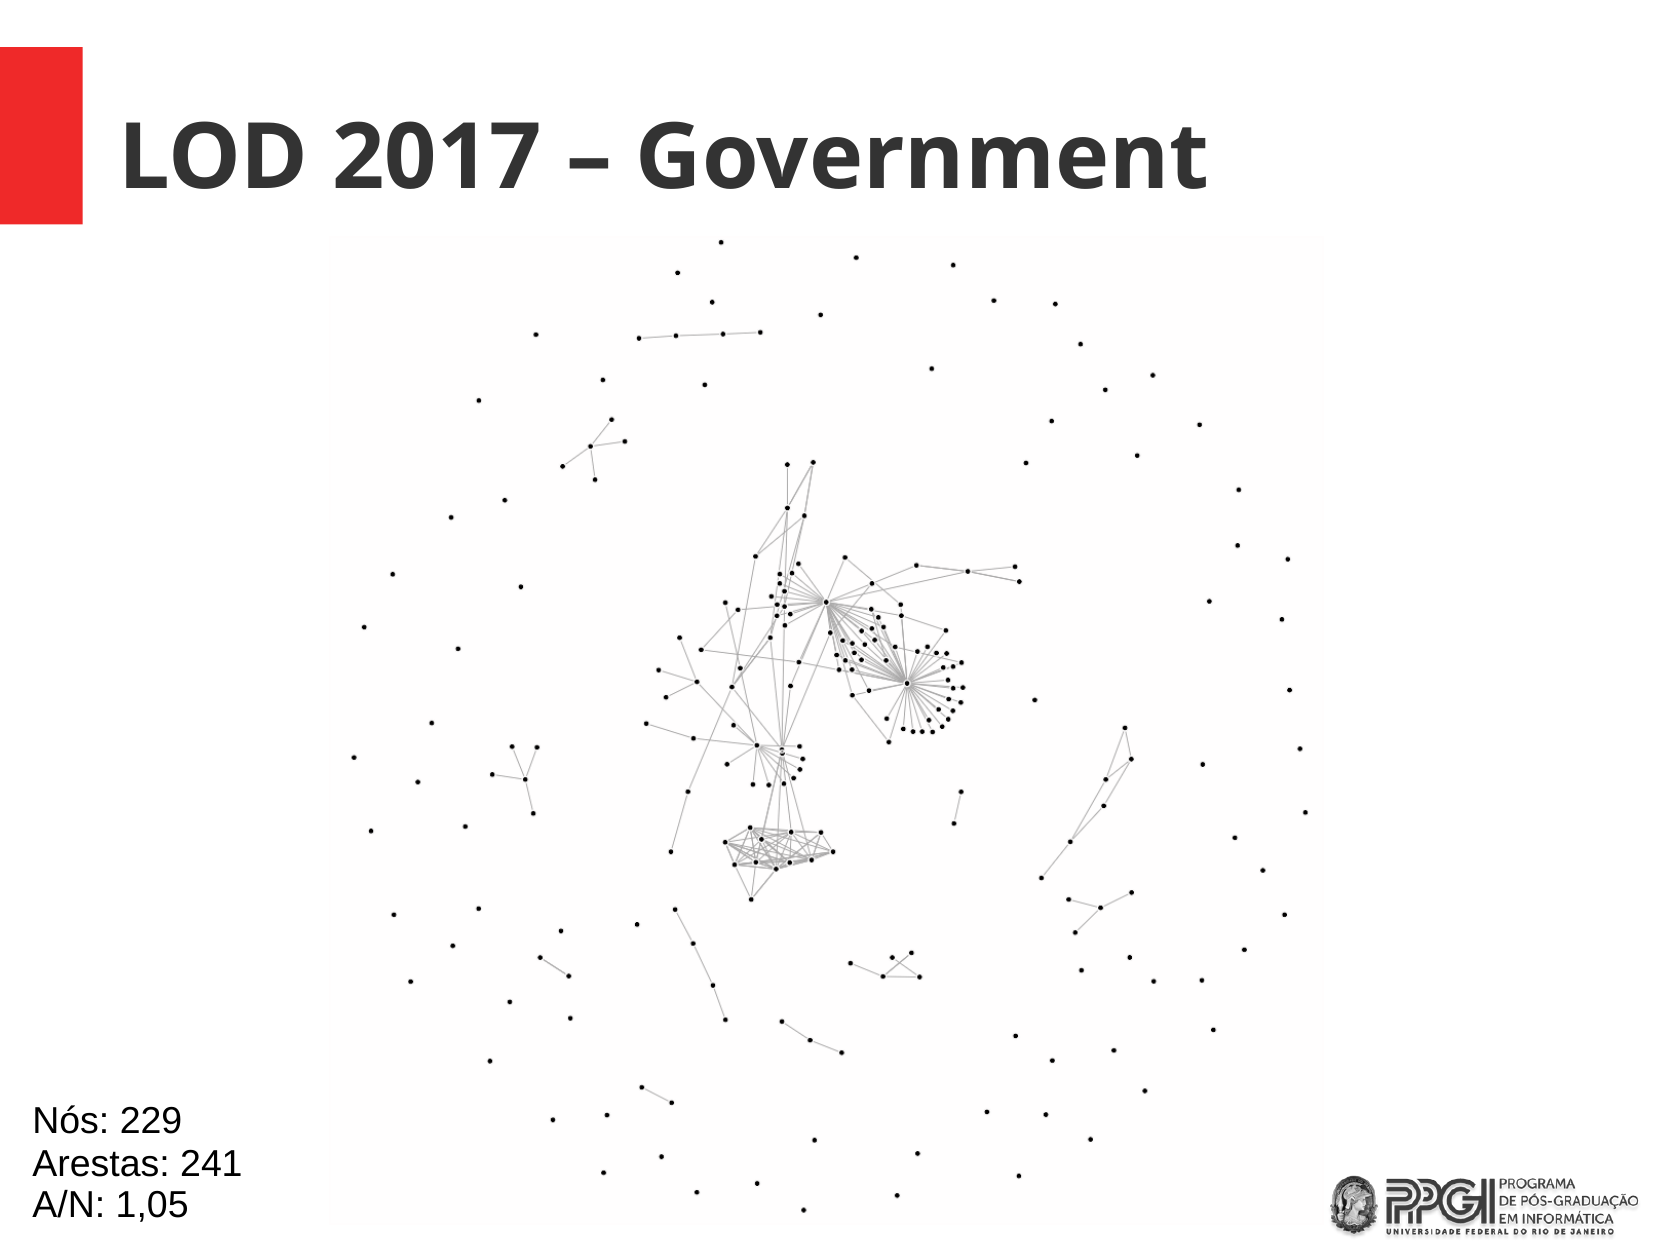

# LOD 2017 – Government
Nós: 229
Arestas: 241
A/N: 1,05